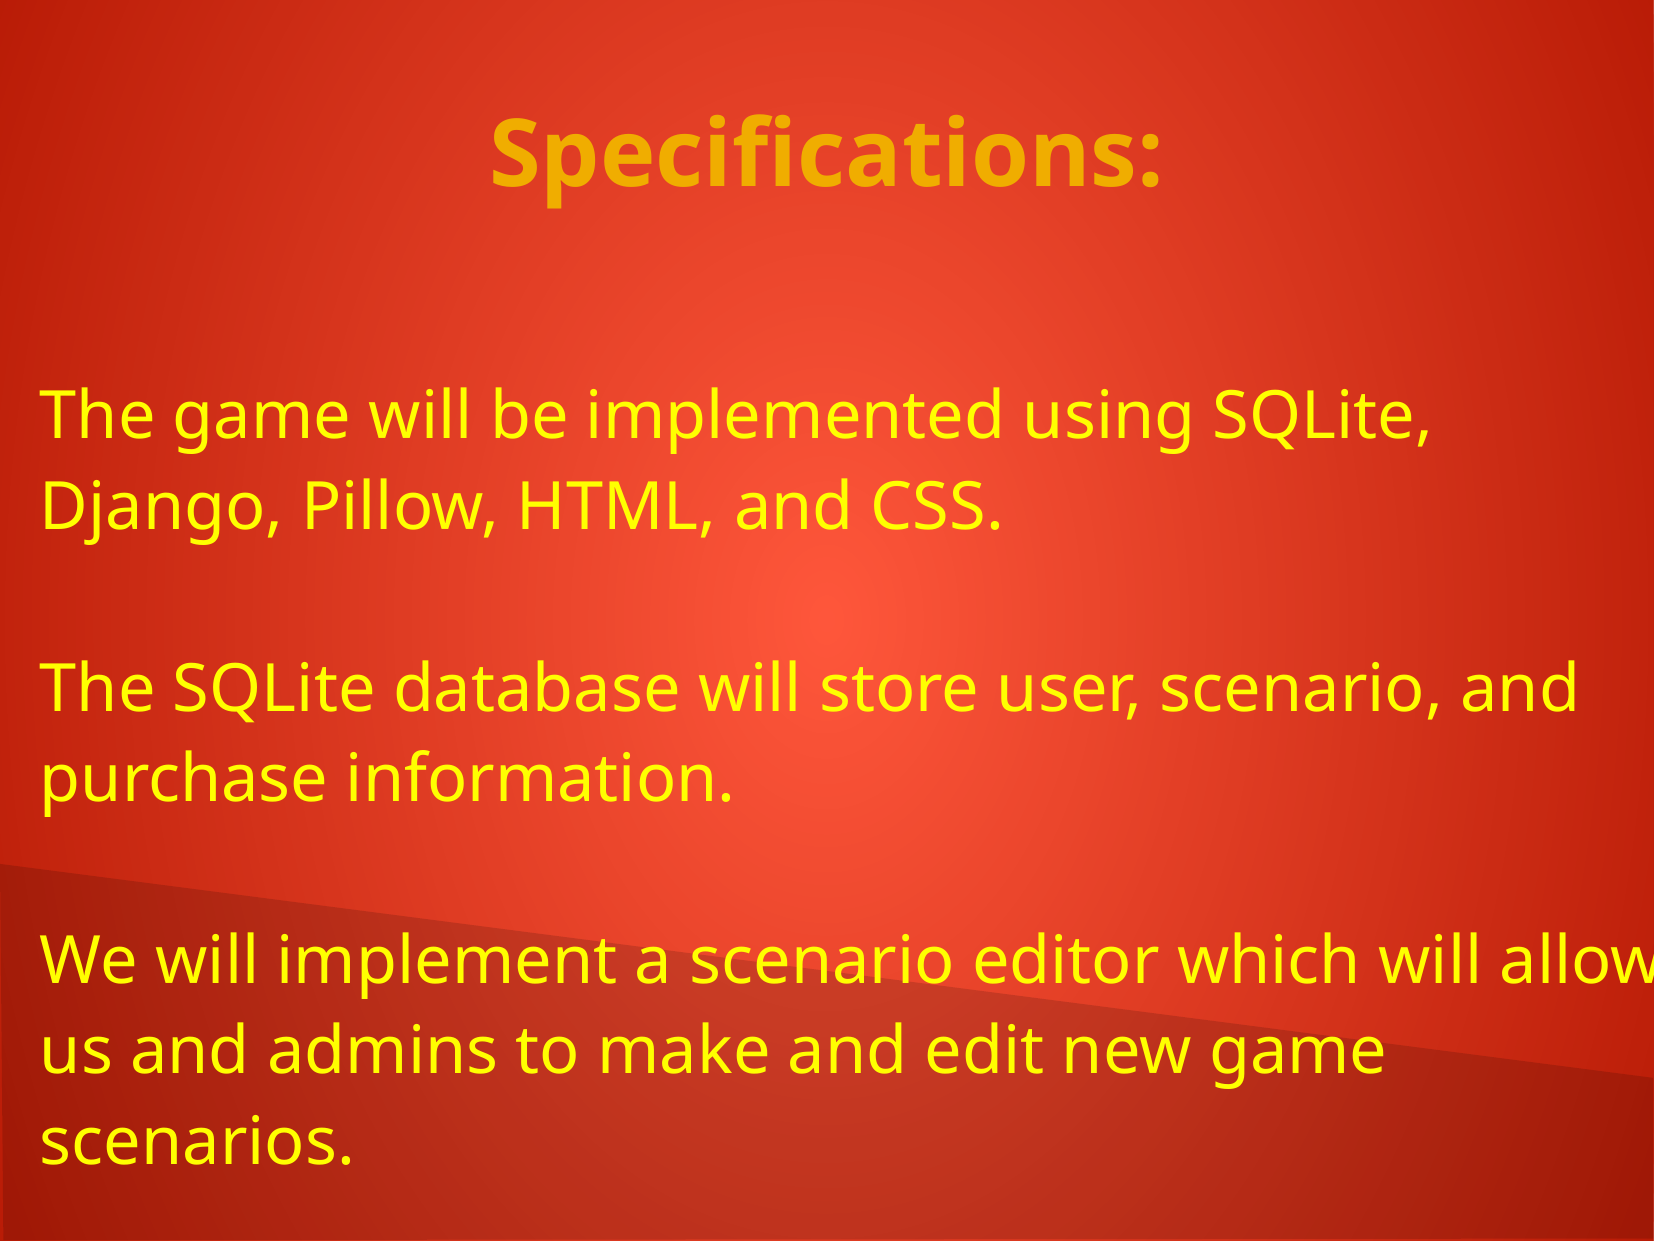

# Specifications:
The game will be implemented using SQLite, Django, Pillow, HTML, and CSS.
The SQLite database will store user, scenario, and purchase information.
We will implement a scenario editor which will allow us and admins to make and edit new game scenarios.